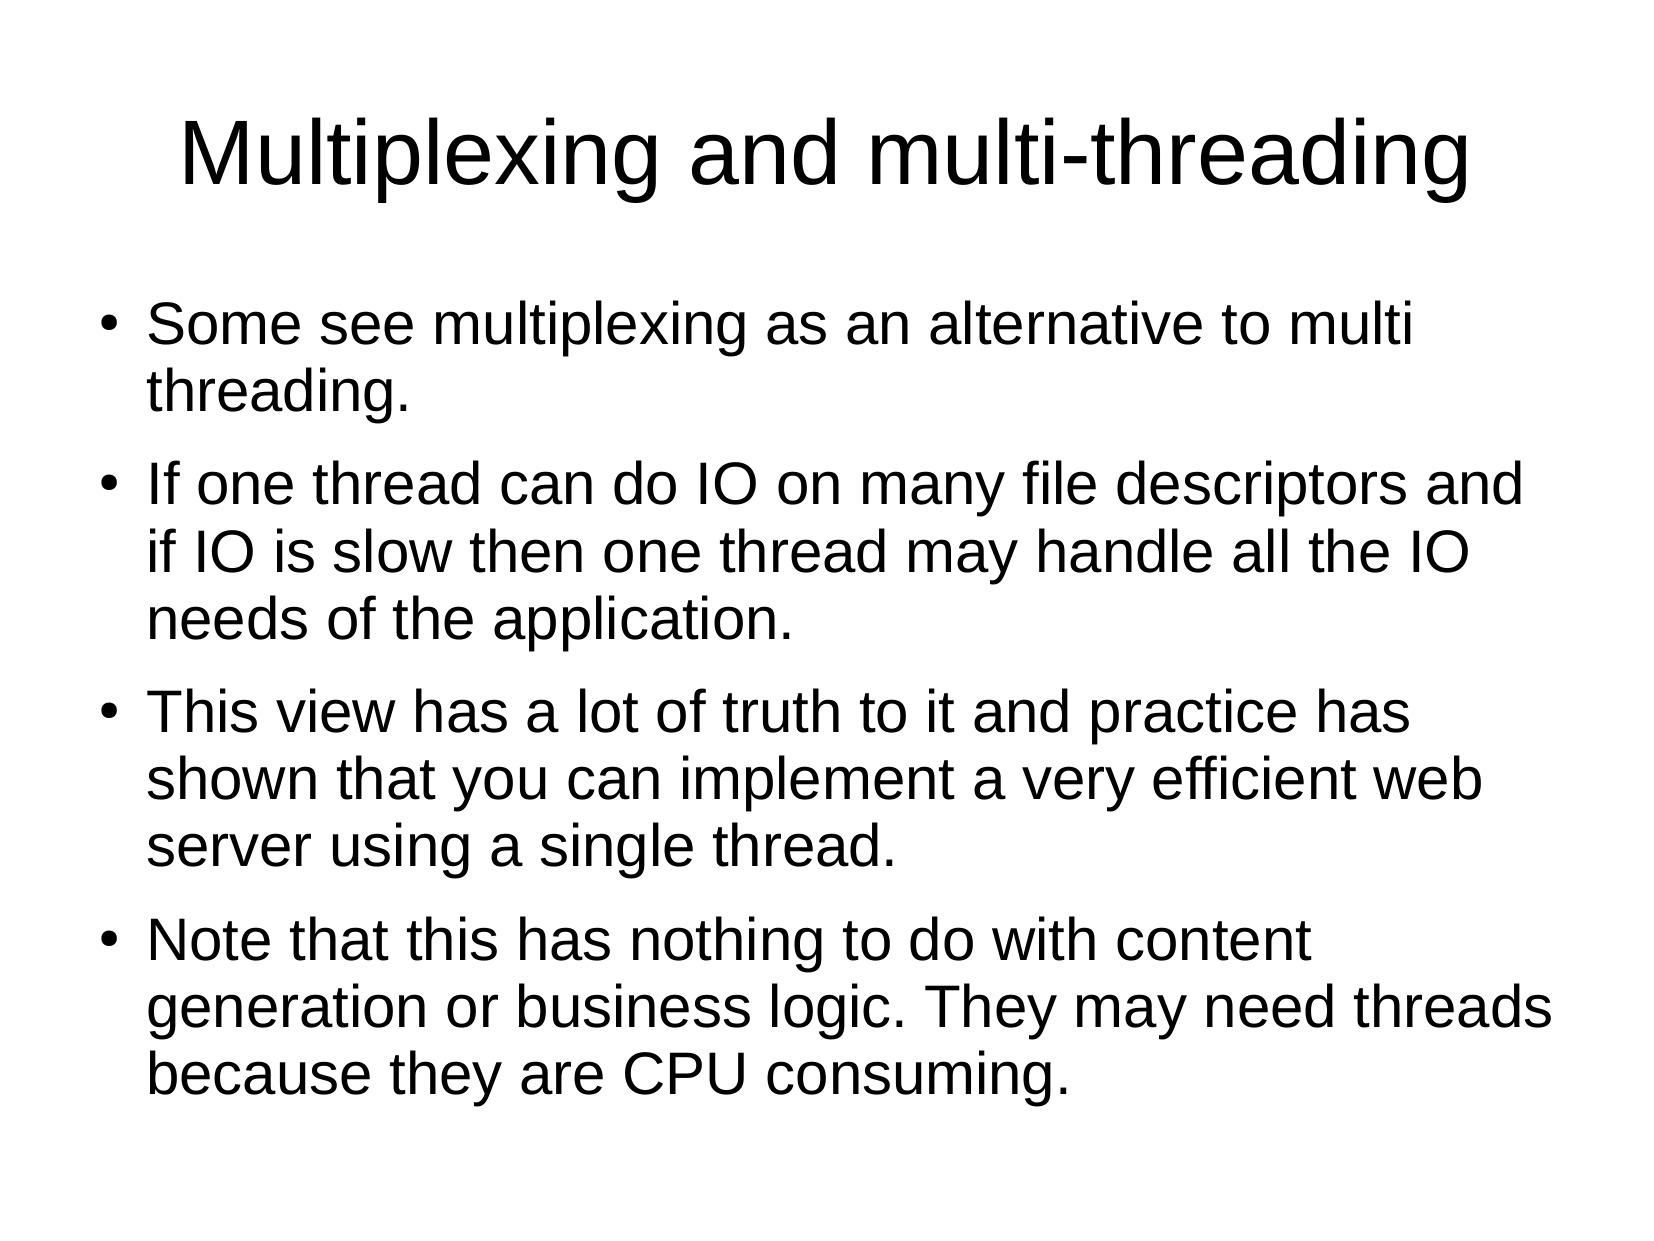

# Multiplexing and multi-threading
Some see multiplexing as an alternative to multi threading.
If one thread can do IO on many file descriptors and if IO is slow then one thread may handle all the IO needs of the application.
This view has a lot of truth to it and practice has shown that you can implement a very efficient web server using a single thread.
Note that this has nothing to do with content generation or business logic. They may need threads because they are CPU consuming.